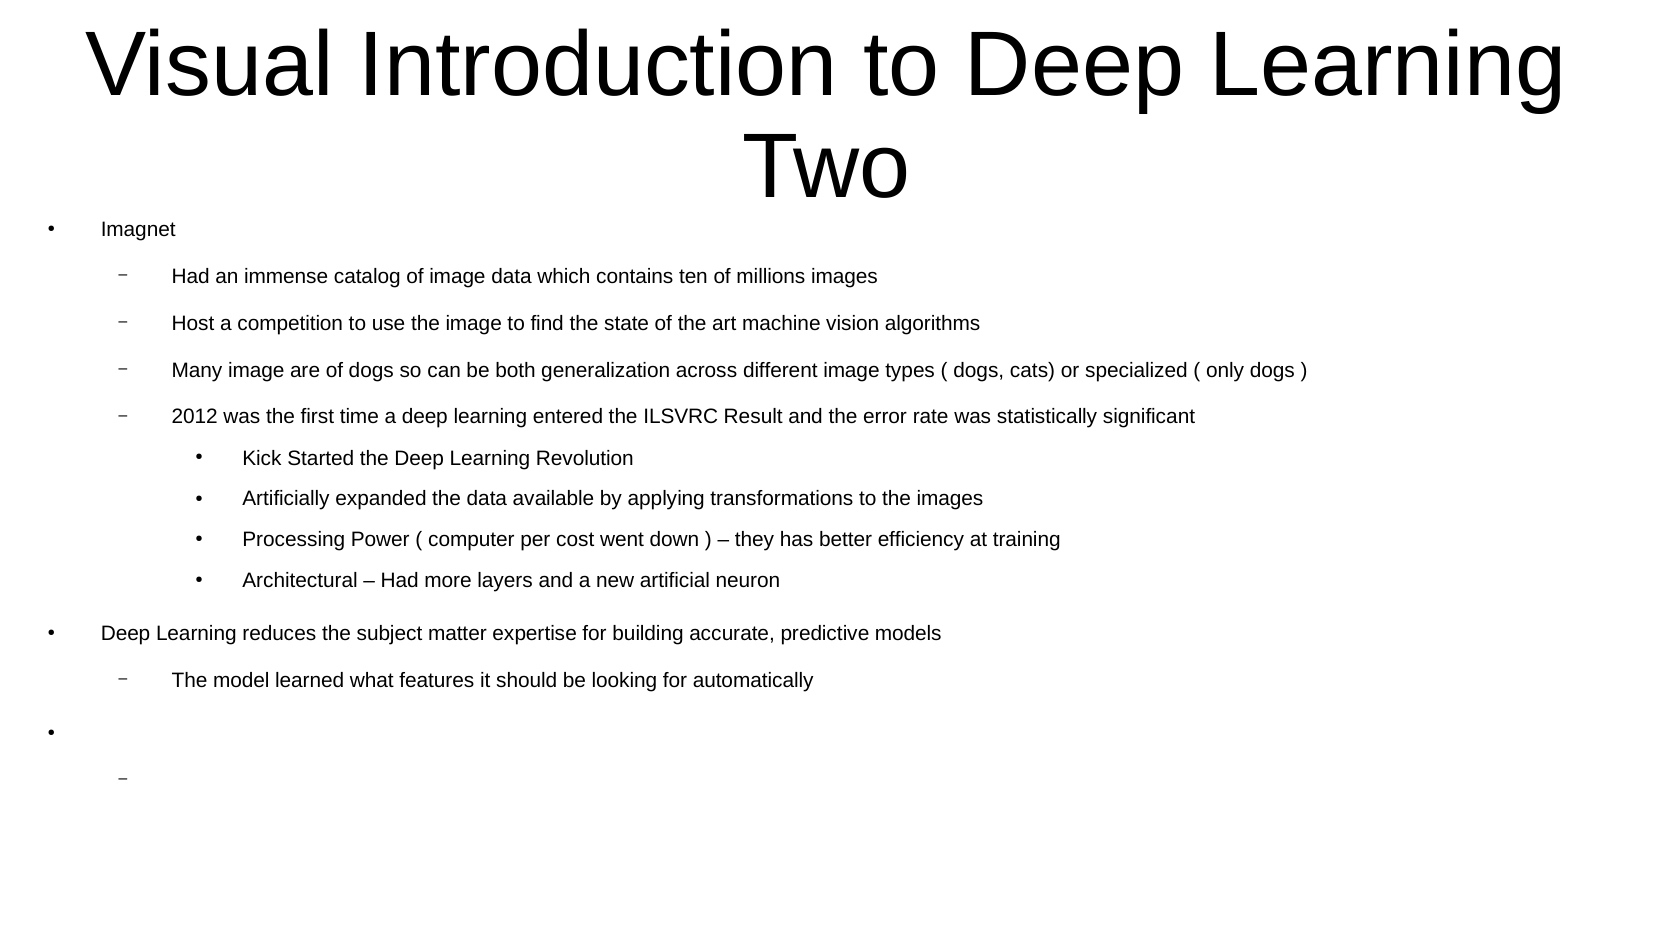

# Visual Introduction to Deep Learning Two
Imagnet
Had an immense catalog of image data which contains ten of millions images
Host a competition to use the image to find the state of the art machine vision algorithms
Many image are of dogs so can be both generalization across different image types ( dogs, cats) or specialized ( only dogs )
2012 was the first time a deep learning entered the ILSVRC Result and the error rate was statistically significant
Kick Started the Deep Learning Revolution
Artificially expanded the data available by applying transformations to the images
Processing Power ( computer per cost went down ) – they has better efficiency at training
Architectural – Had more layers and a new artificial neuron
Deep Learning reduces the subject matter expertise for building accurate, predictive models
The model learned what features it should be looking for automatically